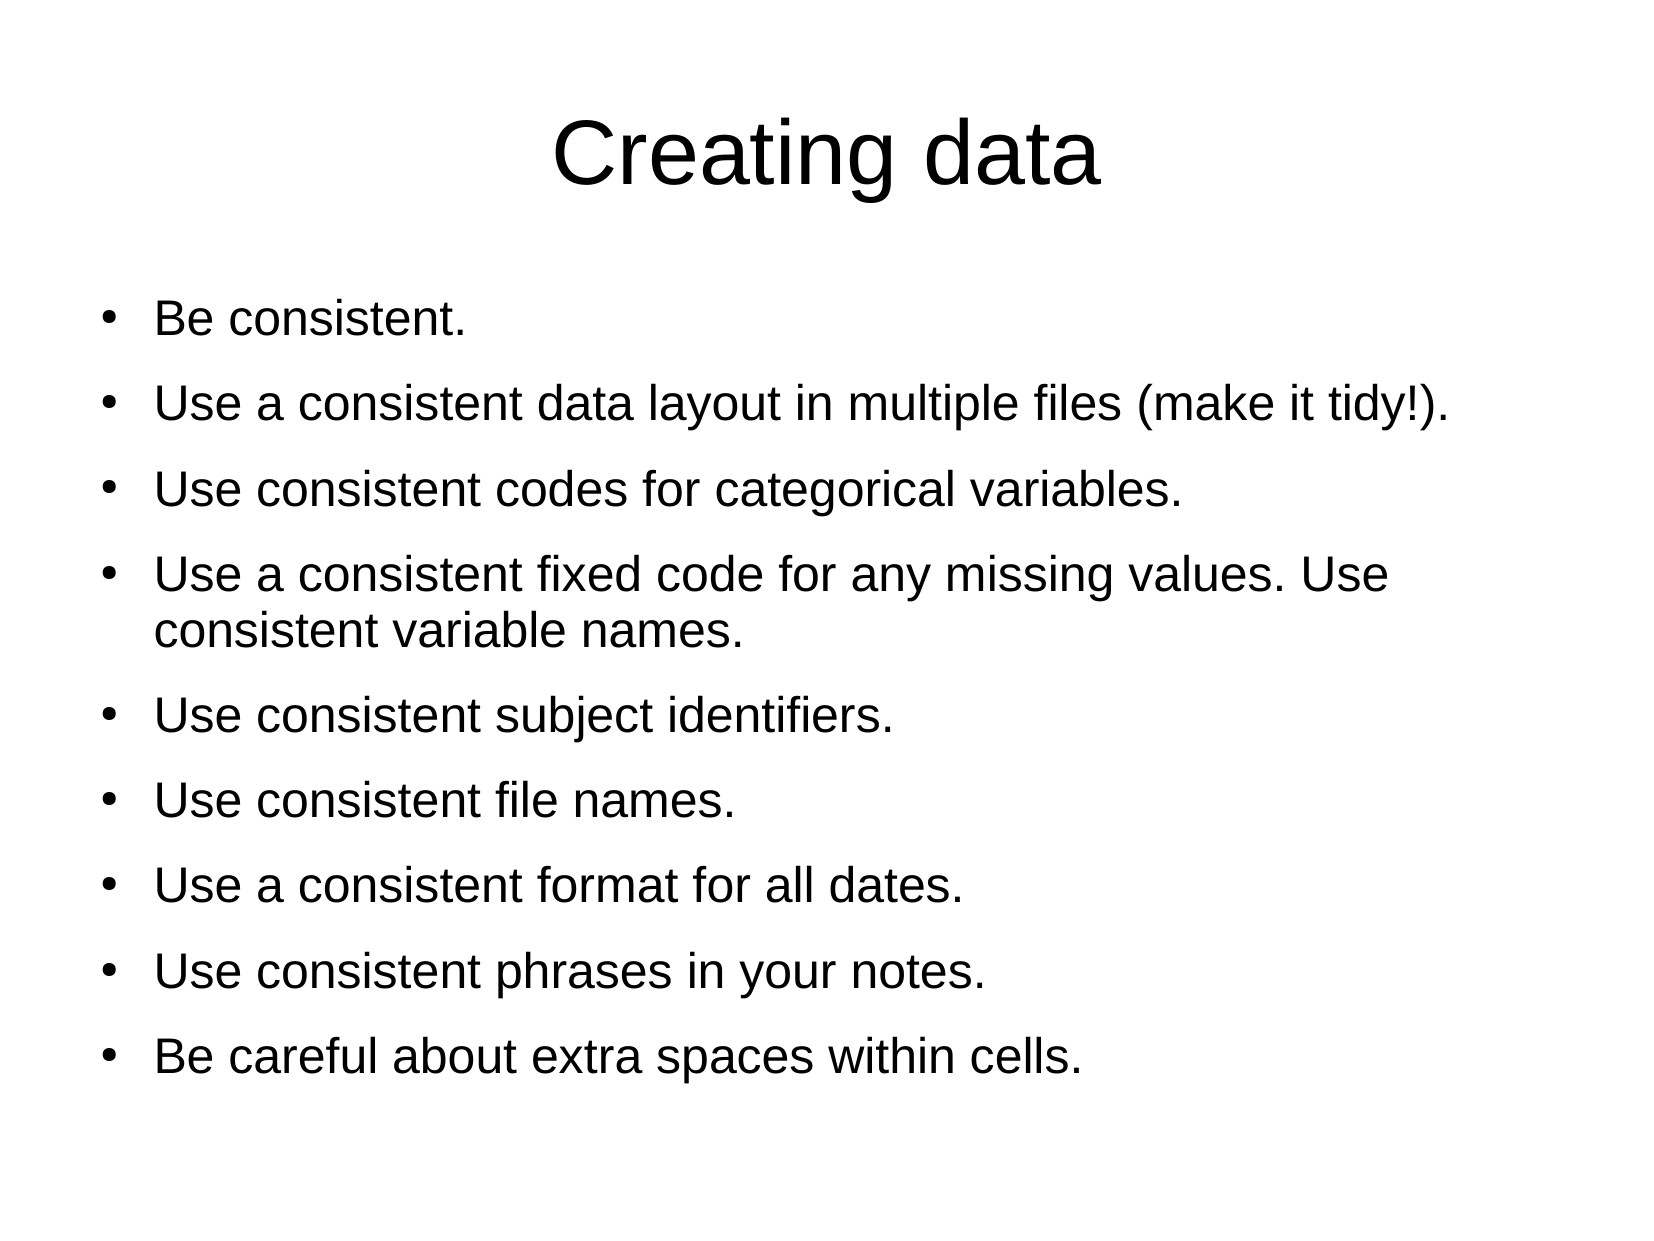

# Creating data
Be consistent.
Use a consistent data layout in multiple files (make it tidy!).
Use consistent codes for categorical variables.
Use a consistent fixed code for any missing values. Use consistent variable names.
Use consistent subject identifiers.
Use consistent file names.
Use a consistent format for all dates.
Use consistent phrases in your notes.
Be careful about extra spaces within cells.